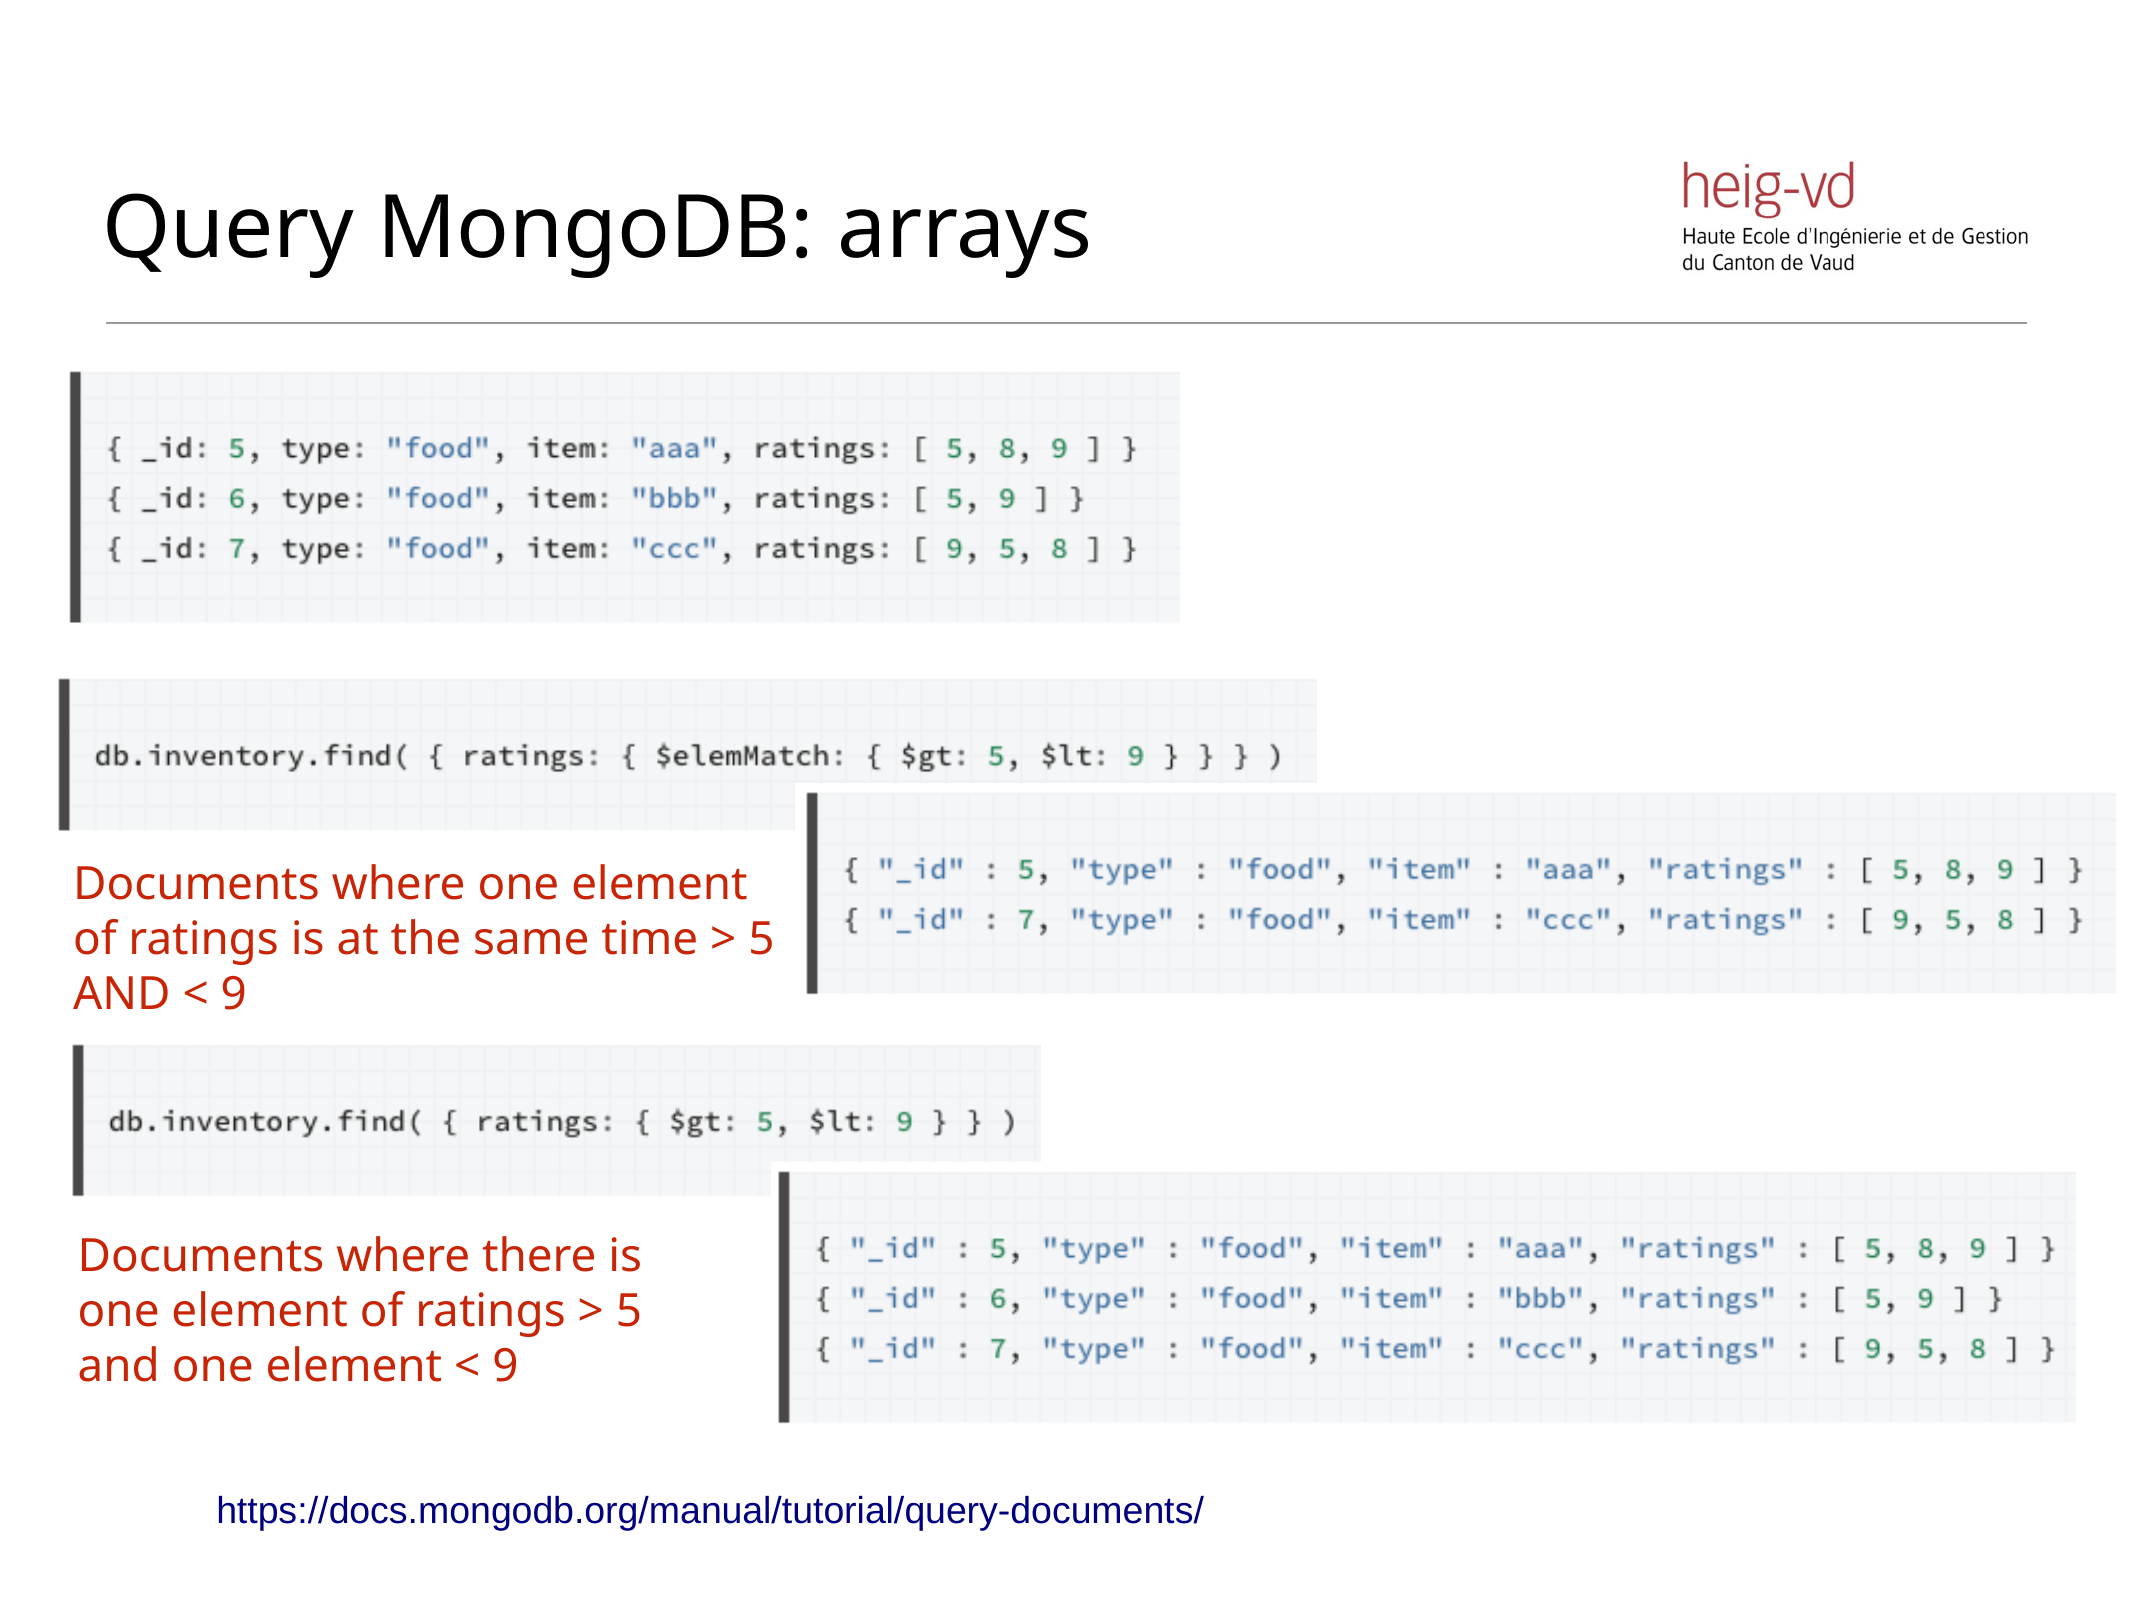

# Query MongoDB: arrays
Documents where one element of ratings is at the same time > 5 AND < 9
Documents where there is one element of ratings > 5 and one element < 9
https://docs.mongodb.org/manual/tutorial/query-documents/